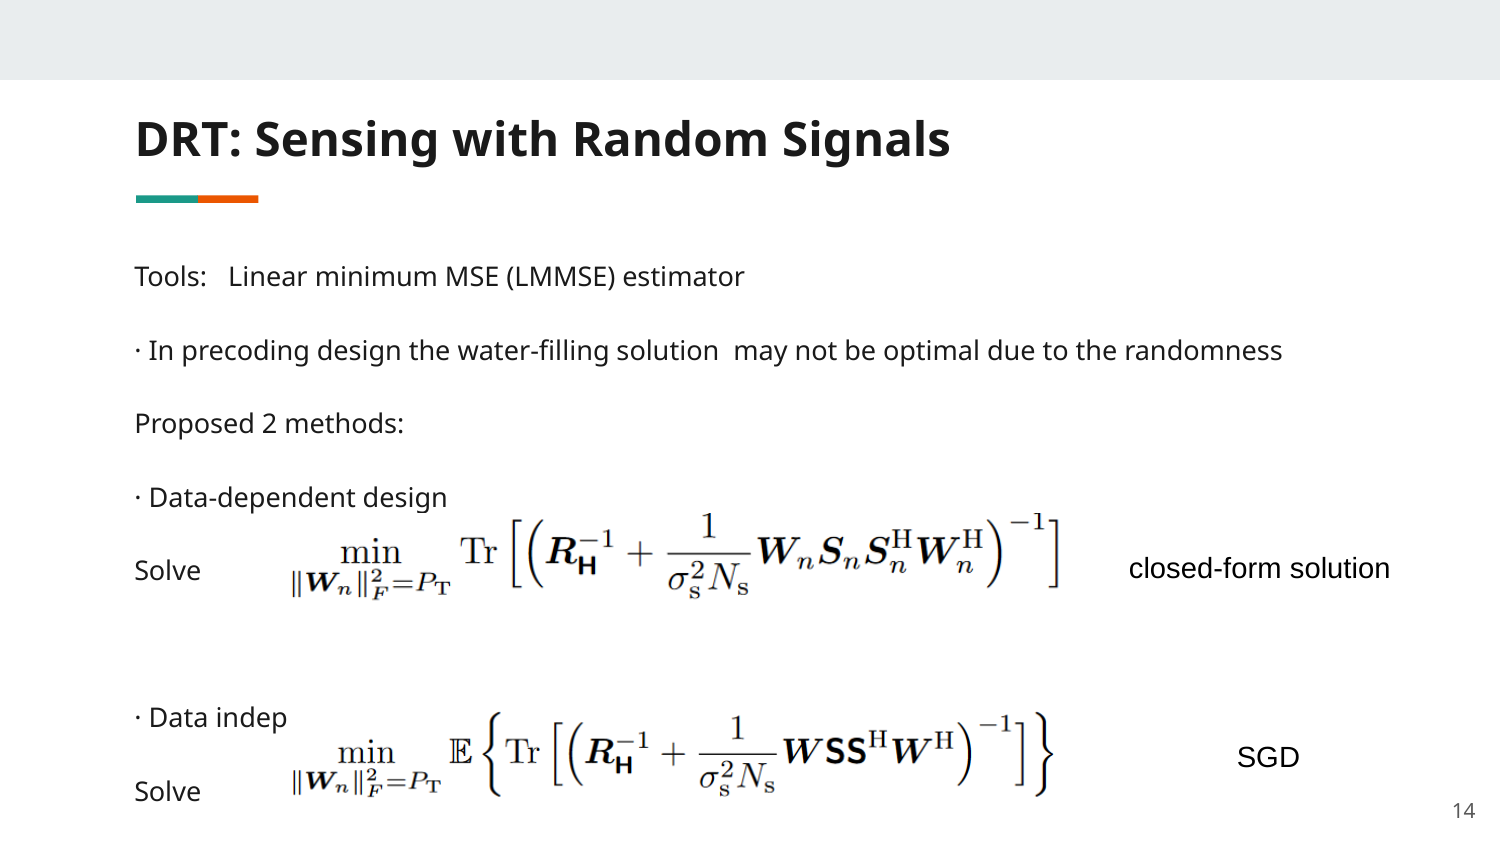

# DRT: Sensing with Random Signals
Tools: Linear minimum MSE (LMMSE) estimator
· In precoding design the water-filling solution may not be optimal due to the randomness
Proposed 2 methods:
· Data-dependent design
Solve
· Data independent design
Solve
closed-form solution
SGD